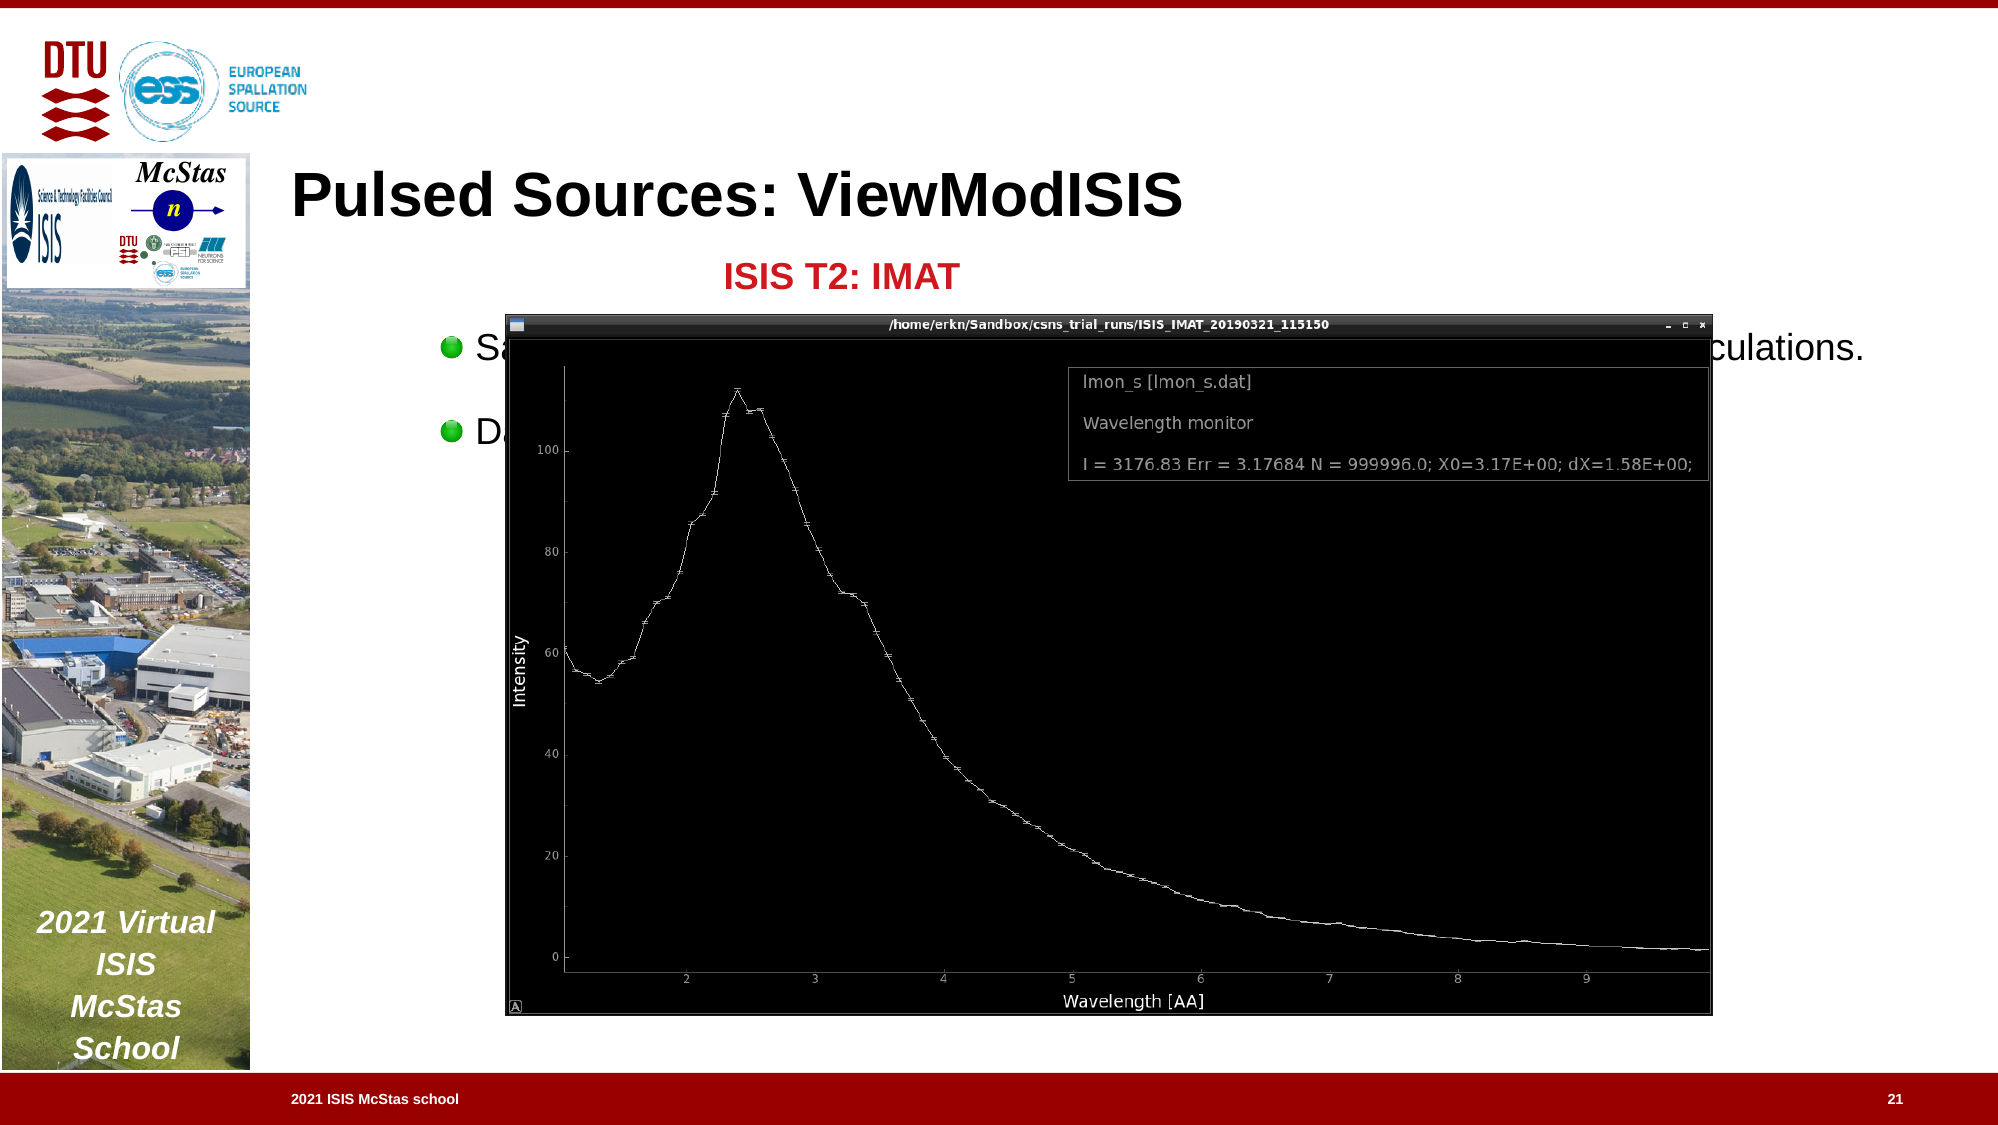

# Pulsed Sources: ViewModISIS
ISIS T2: IMAT
Samples directly from tallies coming from e.g. MCNP target+moderator calculations.
Data file supplied for each beam port at ISIS.